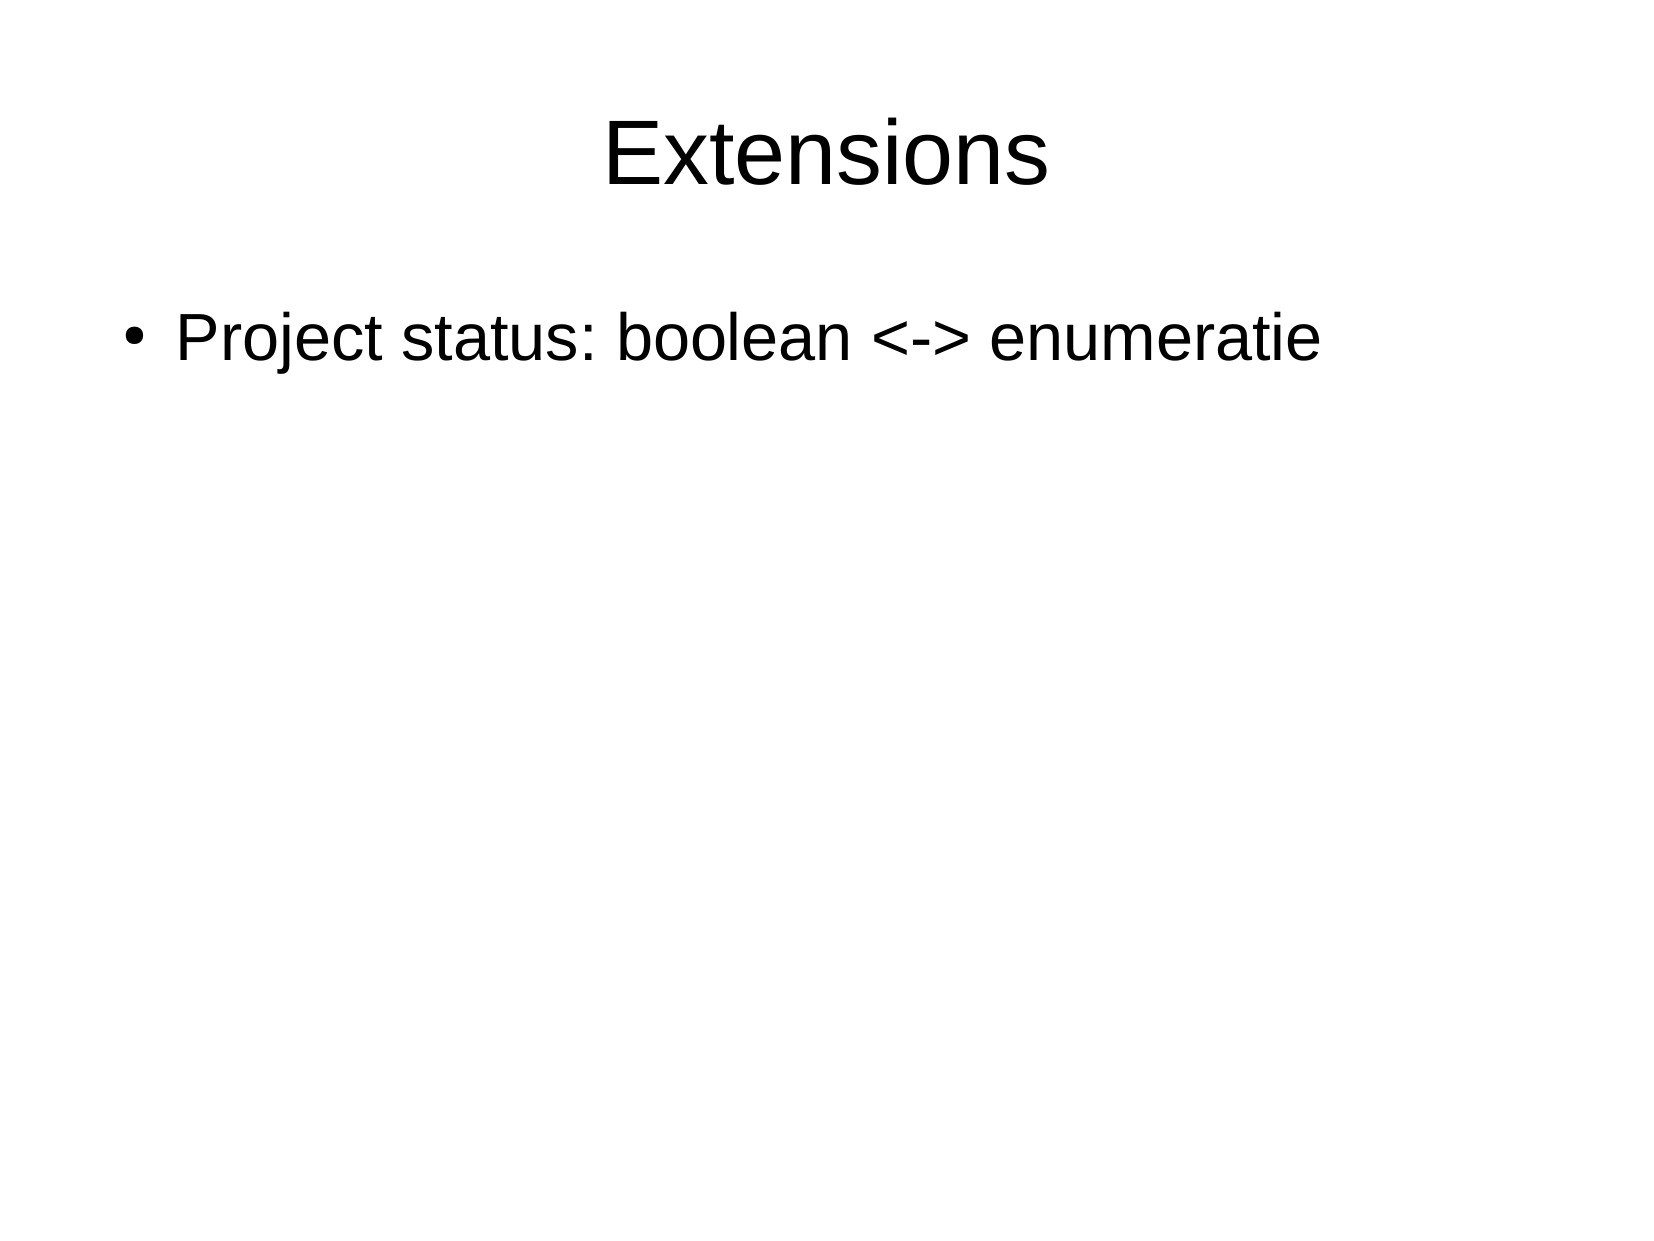

# Extensions
Project status: boolean <-> enumeratie